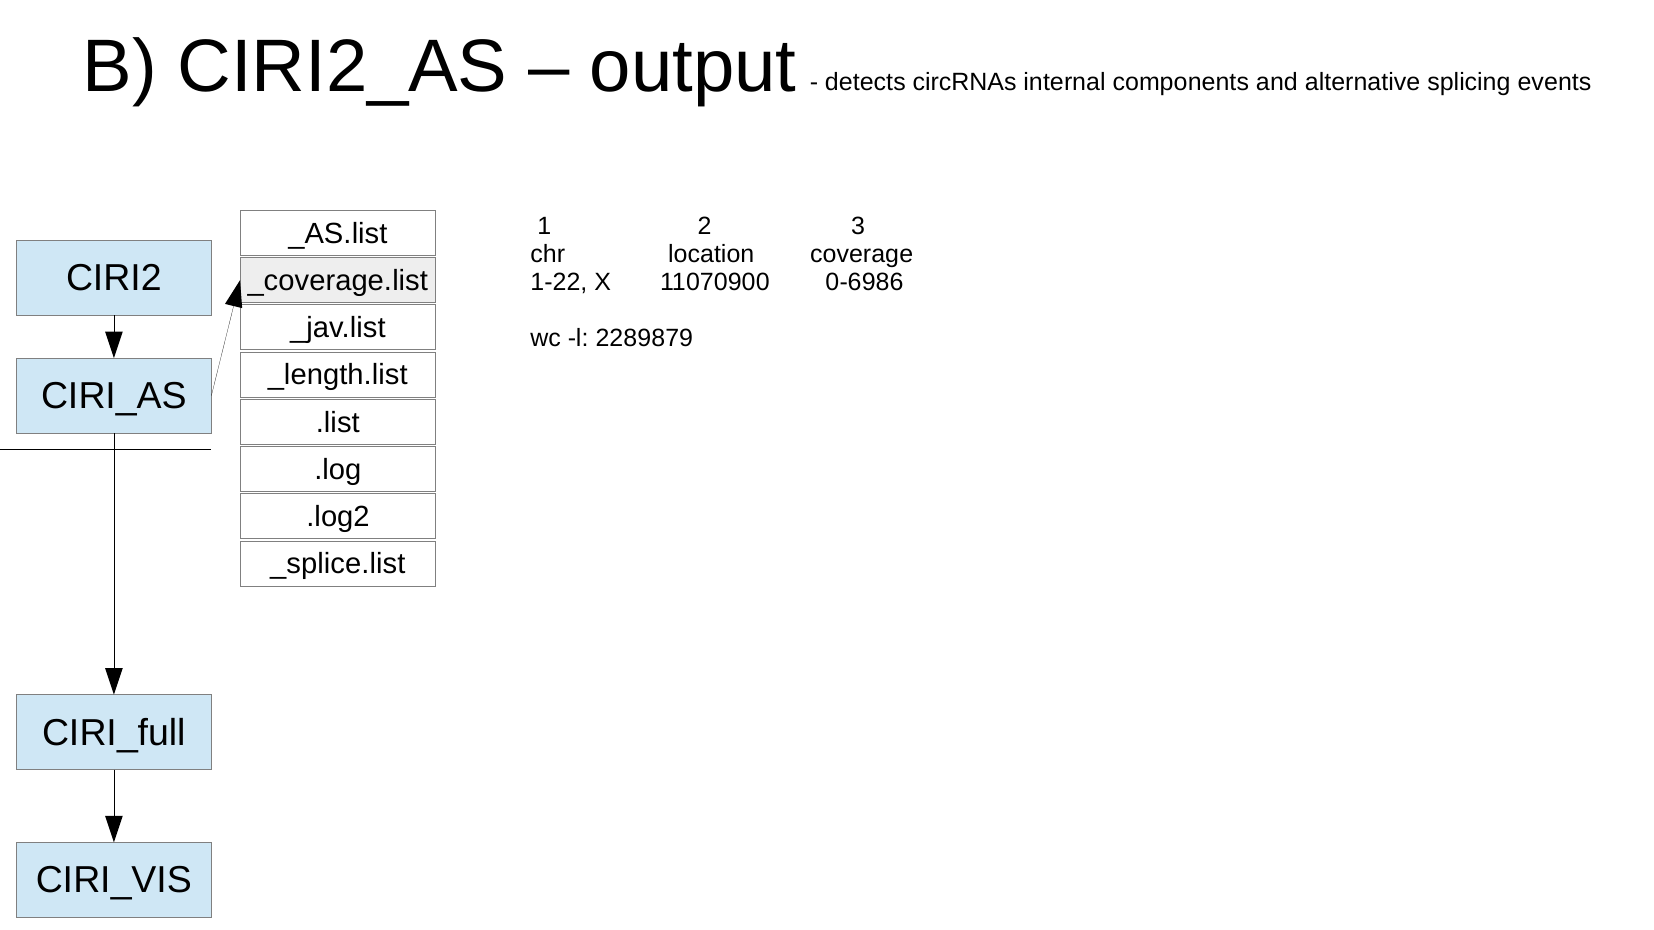

# B) CIRI2_AS – output
- detects circRNAs internal components and alternative splicing events
 1 2 3
chr	 location coverage
1-22, X 11070900 0-6986
wc -l: 2289879
_AS.list
CIRI2
_coverage.list
_jav.list
_length.list
CIRI_AS
.list
.log
.log2
_splice.list
CIRI_full
CIRI_VIS